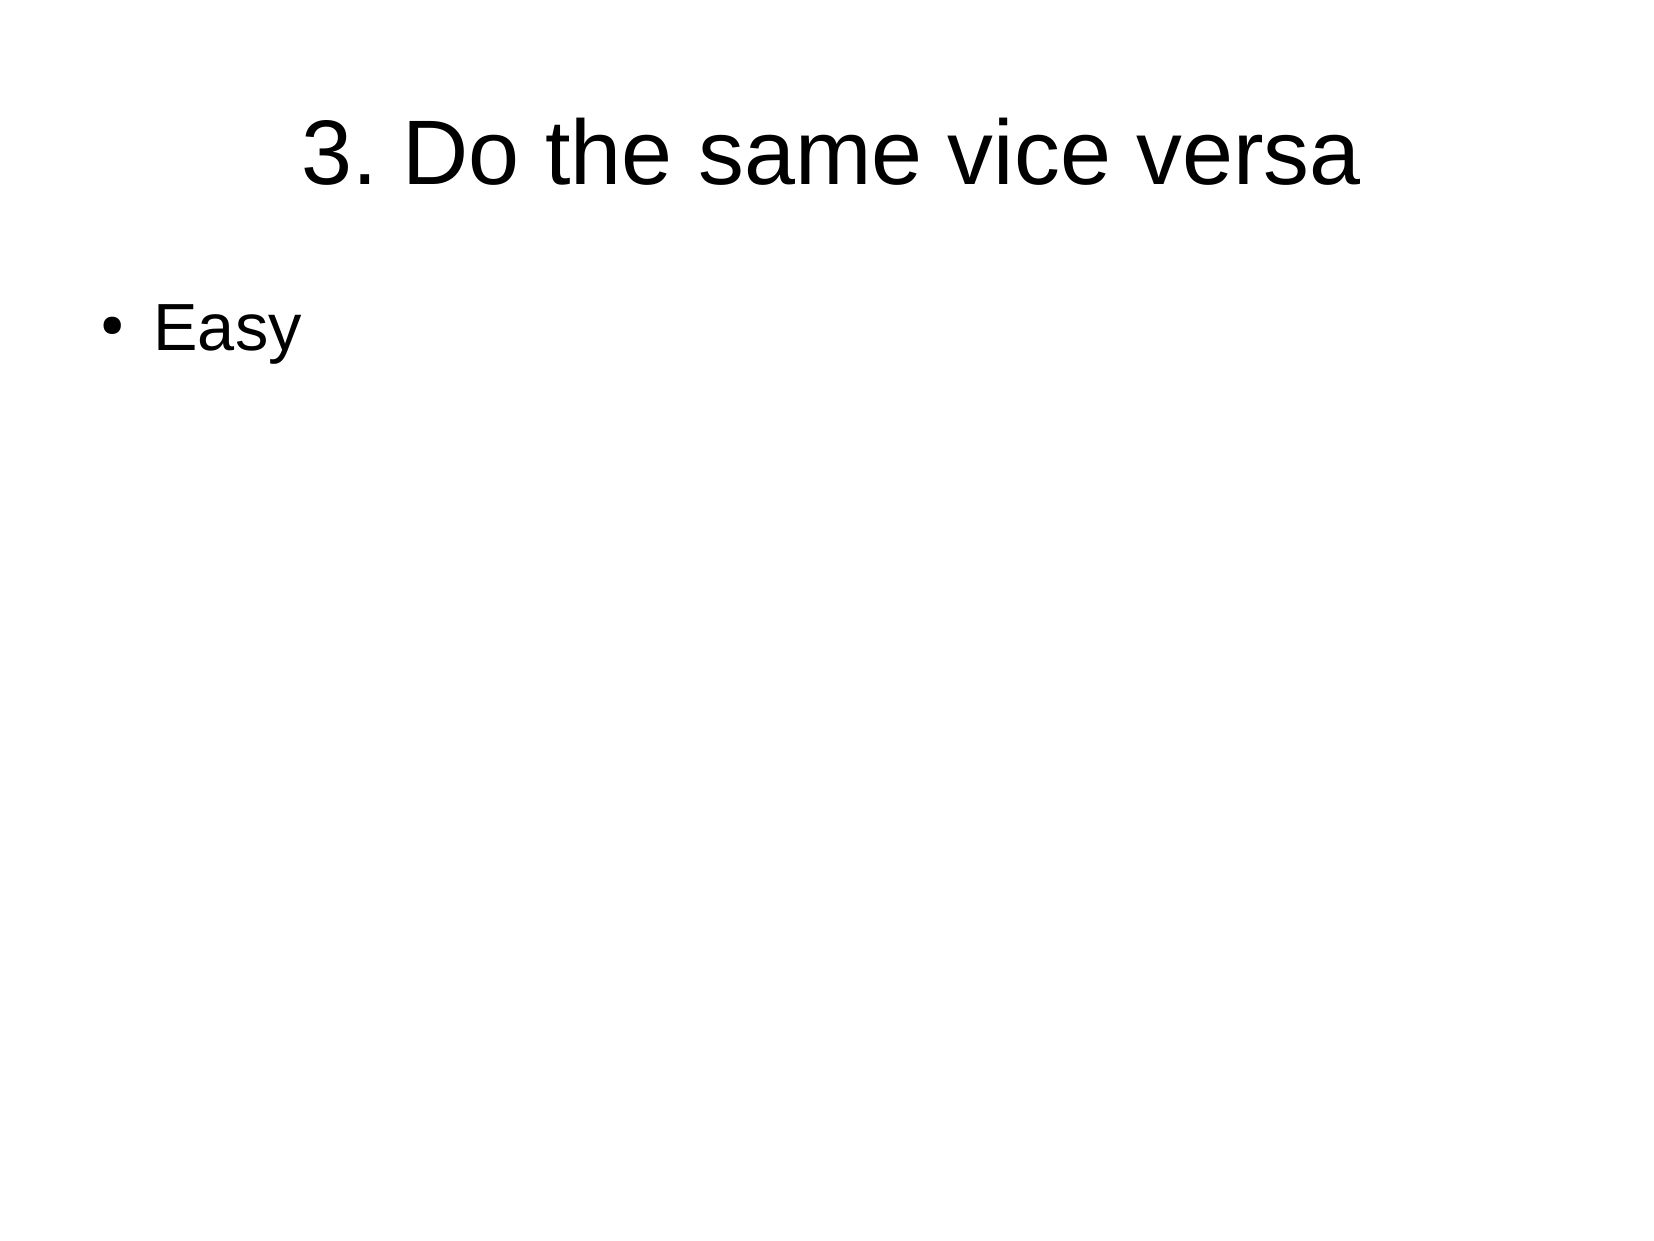

# 3. Do the same vice versa
Easy